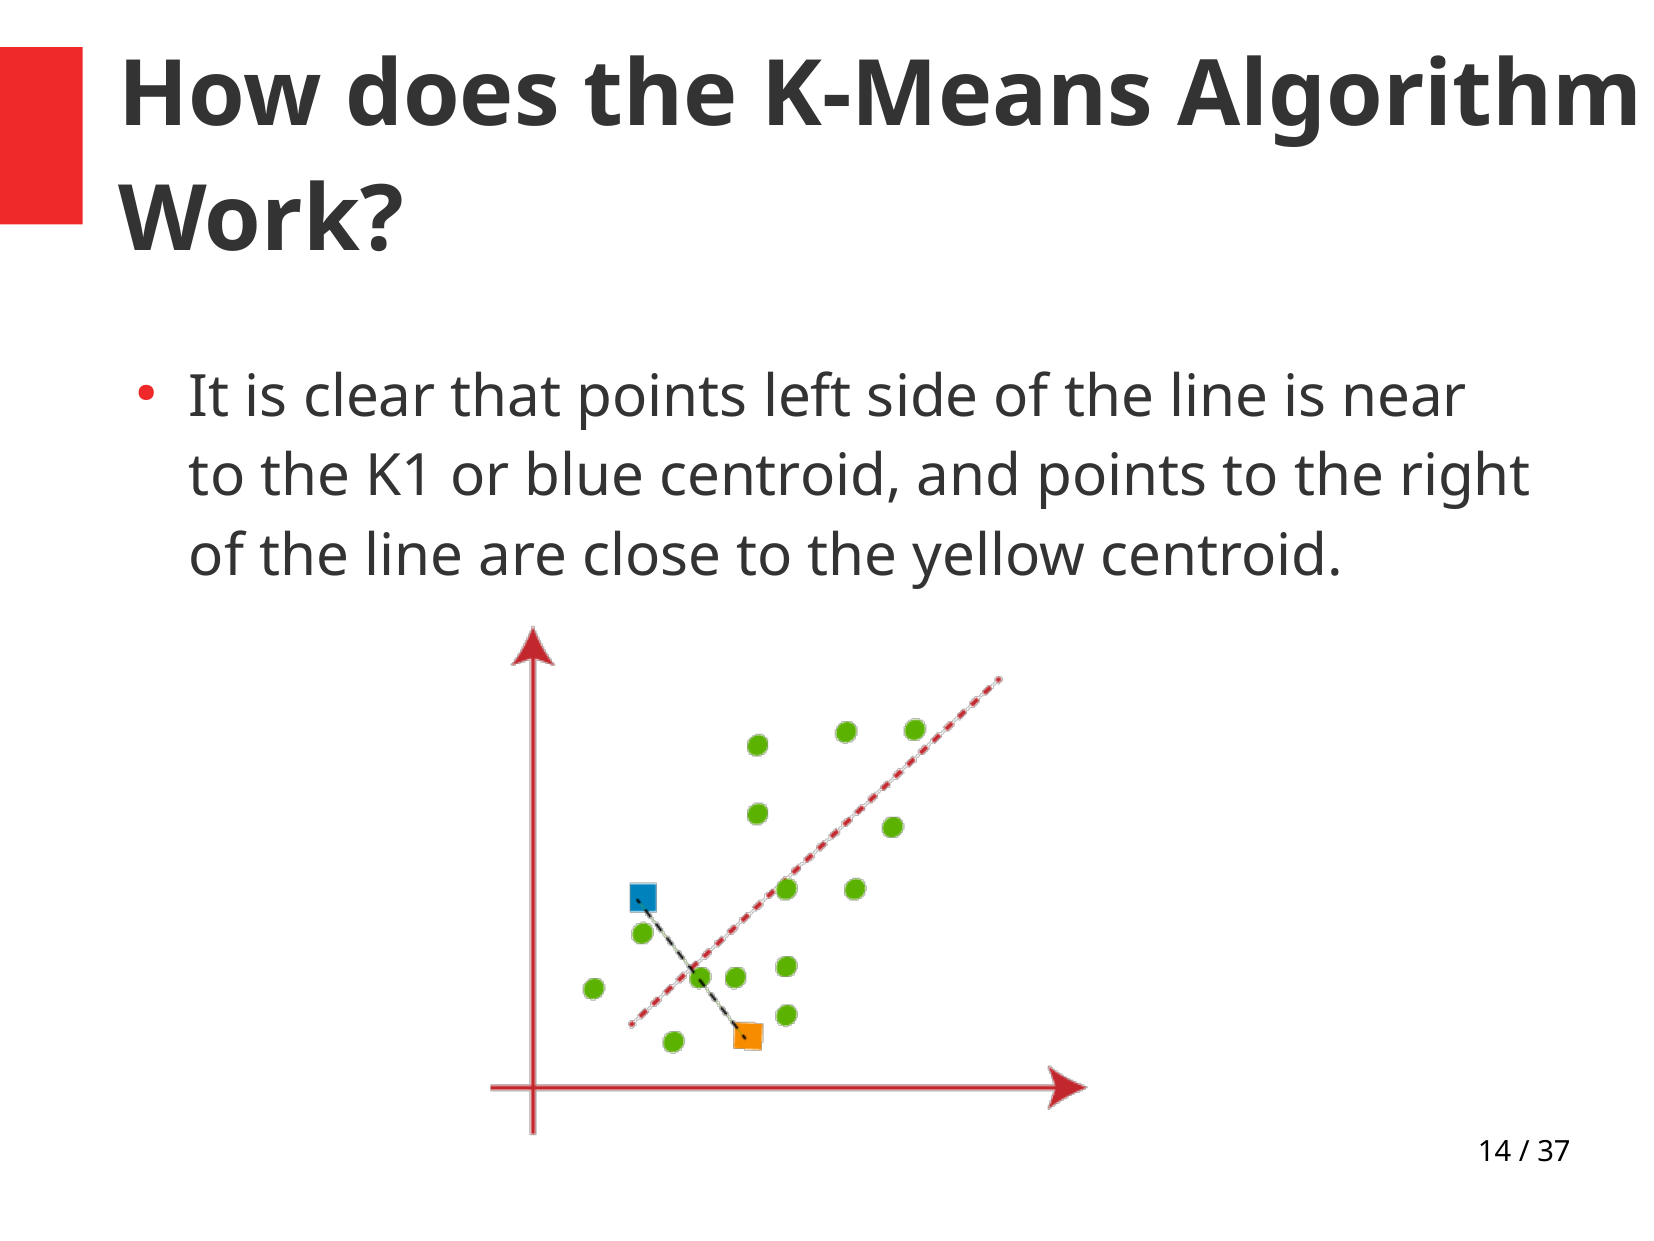

# How does the K-Means Algorithm Work?
It is clear that points left side of the line is near to the K1 or blue centroid, and points to the right of the line are close to the yellow centroid.
14